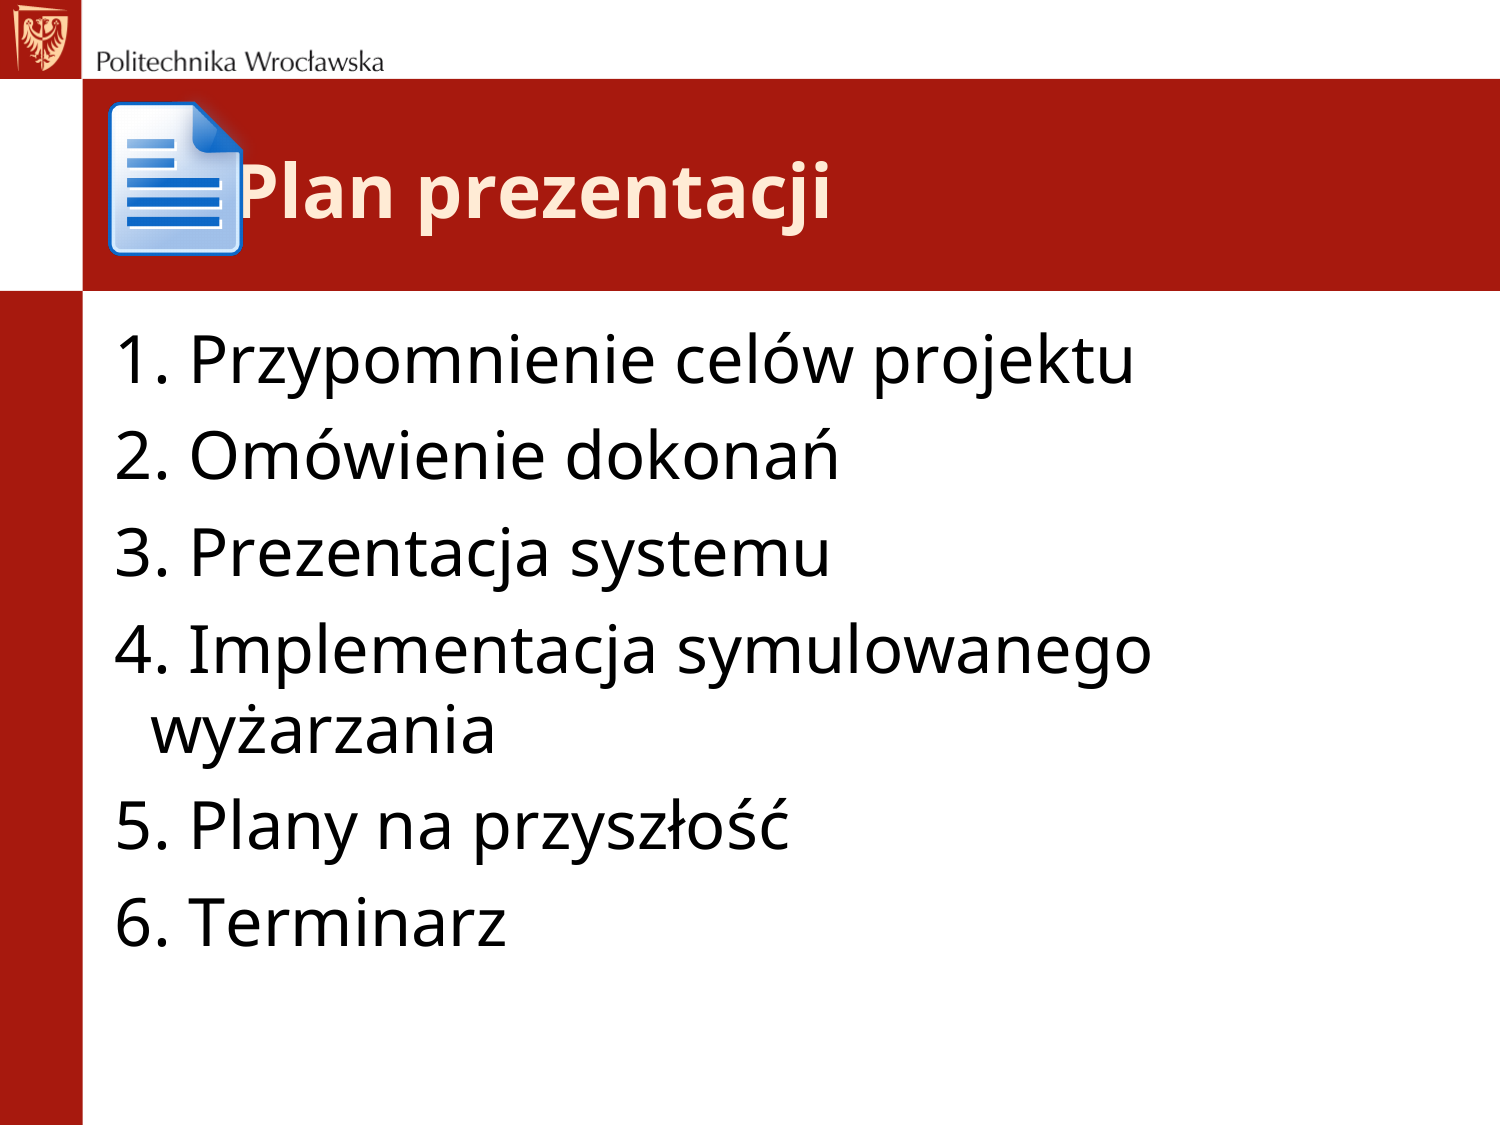

# Plan prezentacji
 Przypomnienie celów projektu
 Omówienie dokonań
 Prezentacja systemu
 Implementacja symulowanego wyżarzania
 Plany na przyszłość
 Terminarz